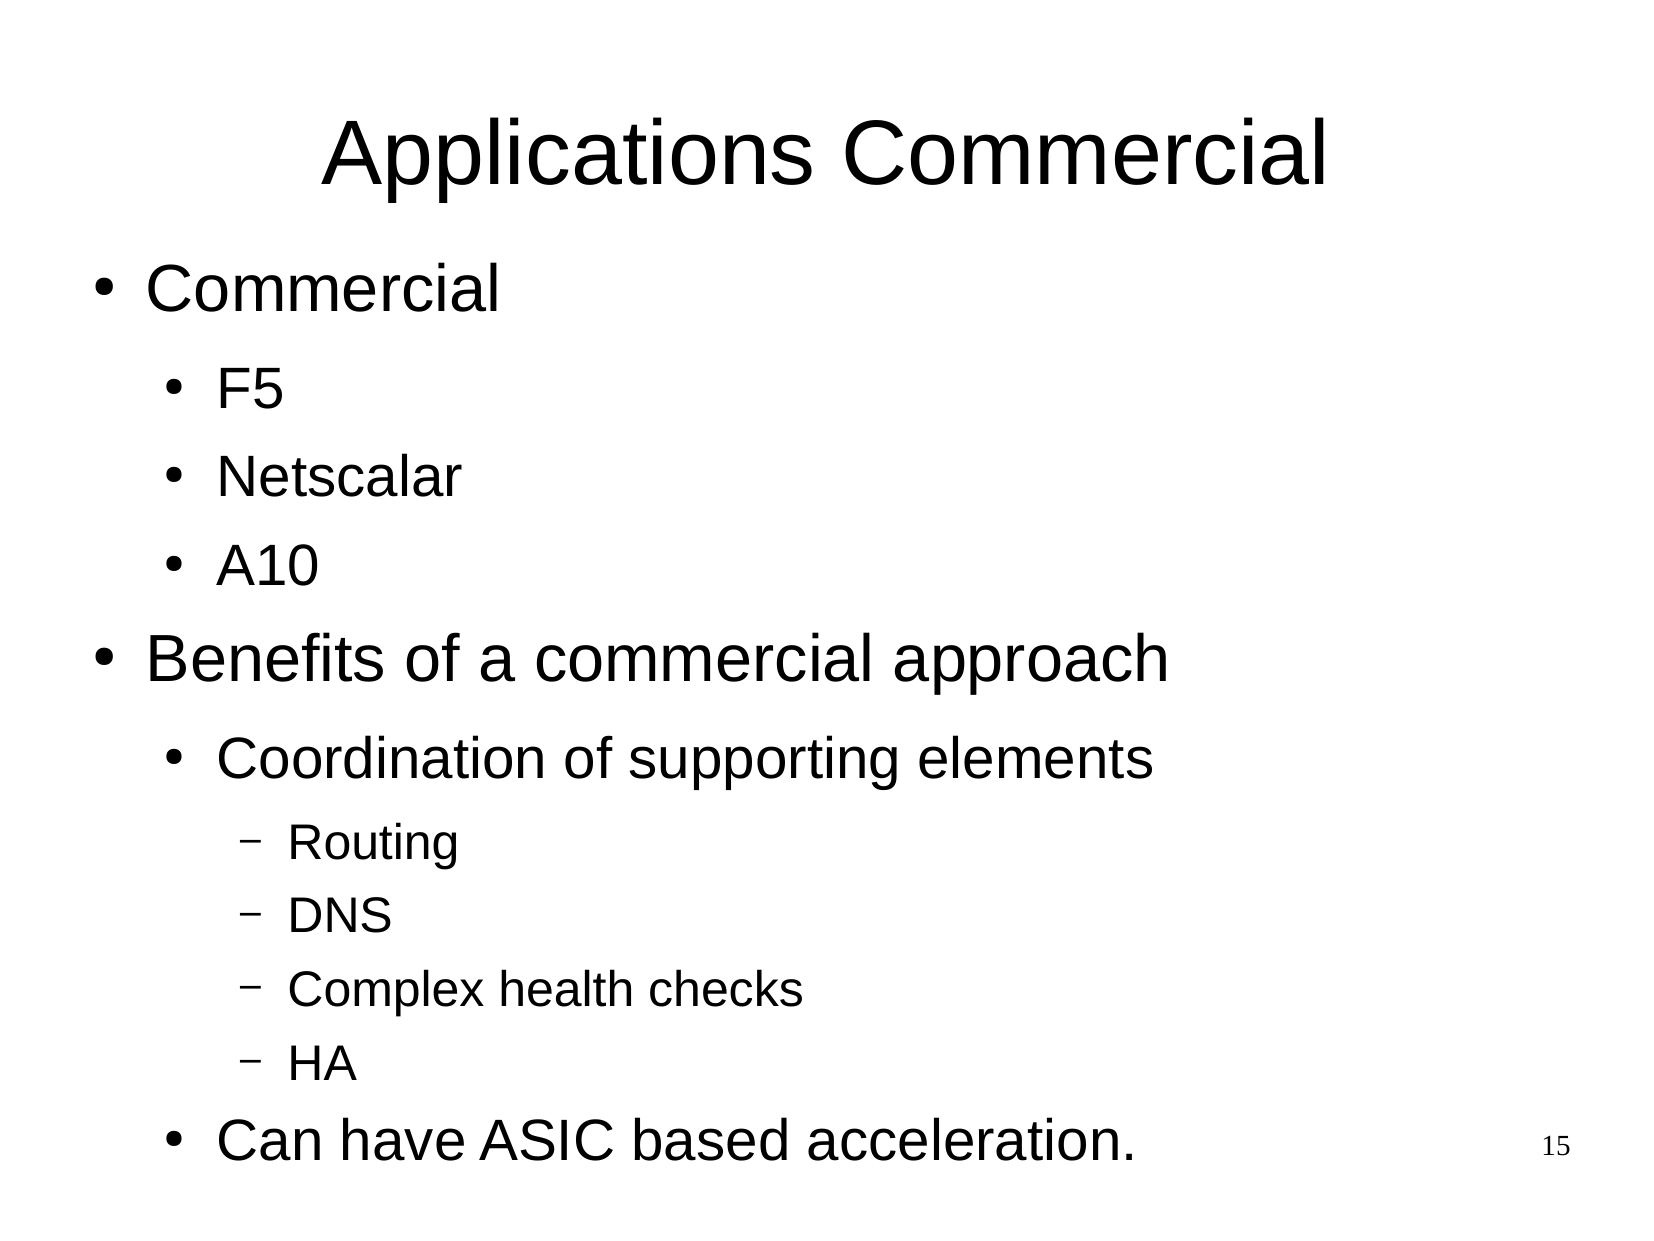

# Applications Commercial
Commercial
F5
Netscalar
A10
Benefits of a commercial approach
Coordination of supporting elements
Routing
DNS
Complex health checks
HA
Can have ASIC based acceleration.
15